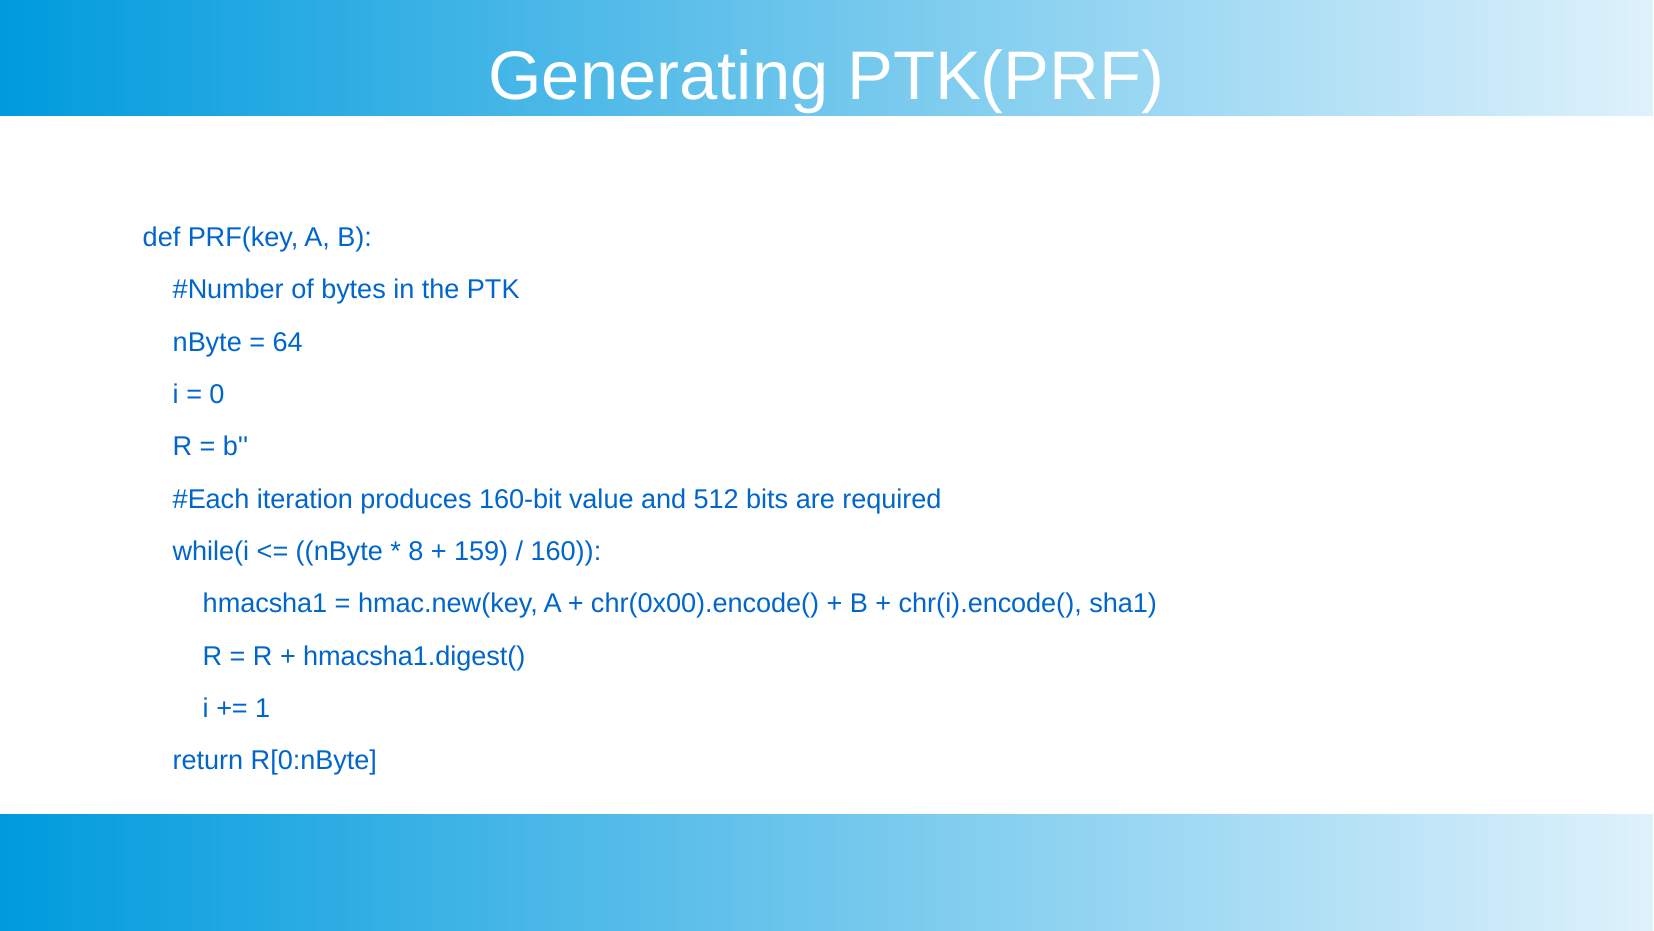

# Generating PTK(PRF)
def PRF(key, A, B):
 #Number of bytes in the PTK
 nByte = 64
 i = 0
 R = b''
 #Each iteration produces 160-bit value and 512 bits are required
 while(i <= ((nByte * 8 + 159) / 160)):
 hmacsha1 = hmac.new(key, A + chr(0x00).encode() + B + chr(i).encode(), sha1)
 R = R + hmacsha1.digest()
 i += 1
 return R[0:nByte]